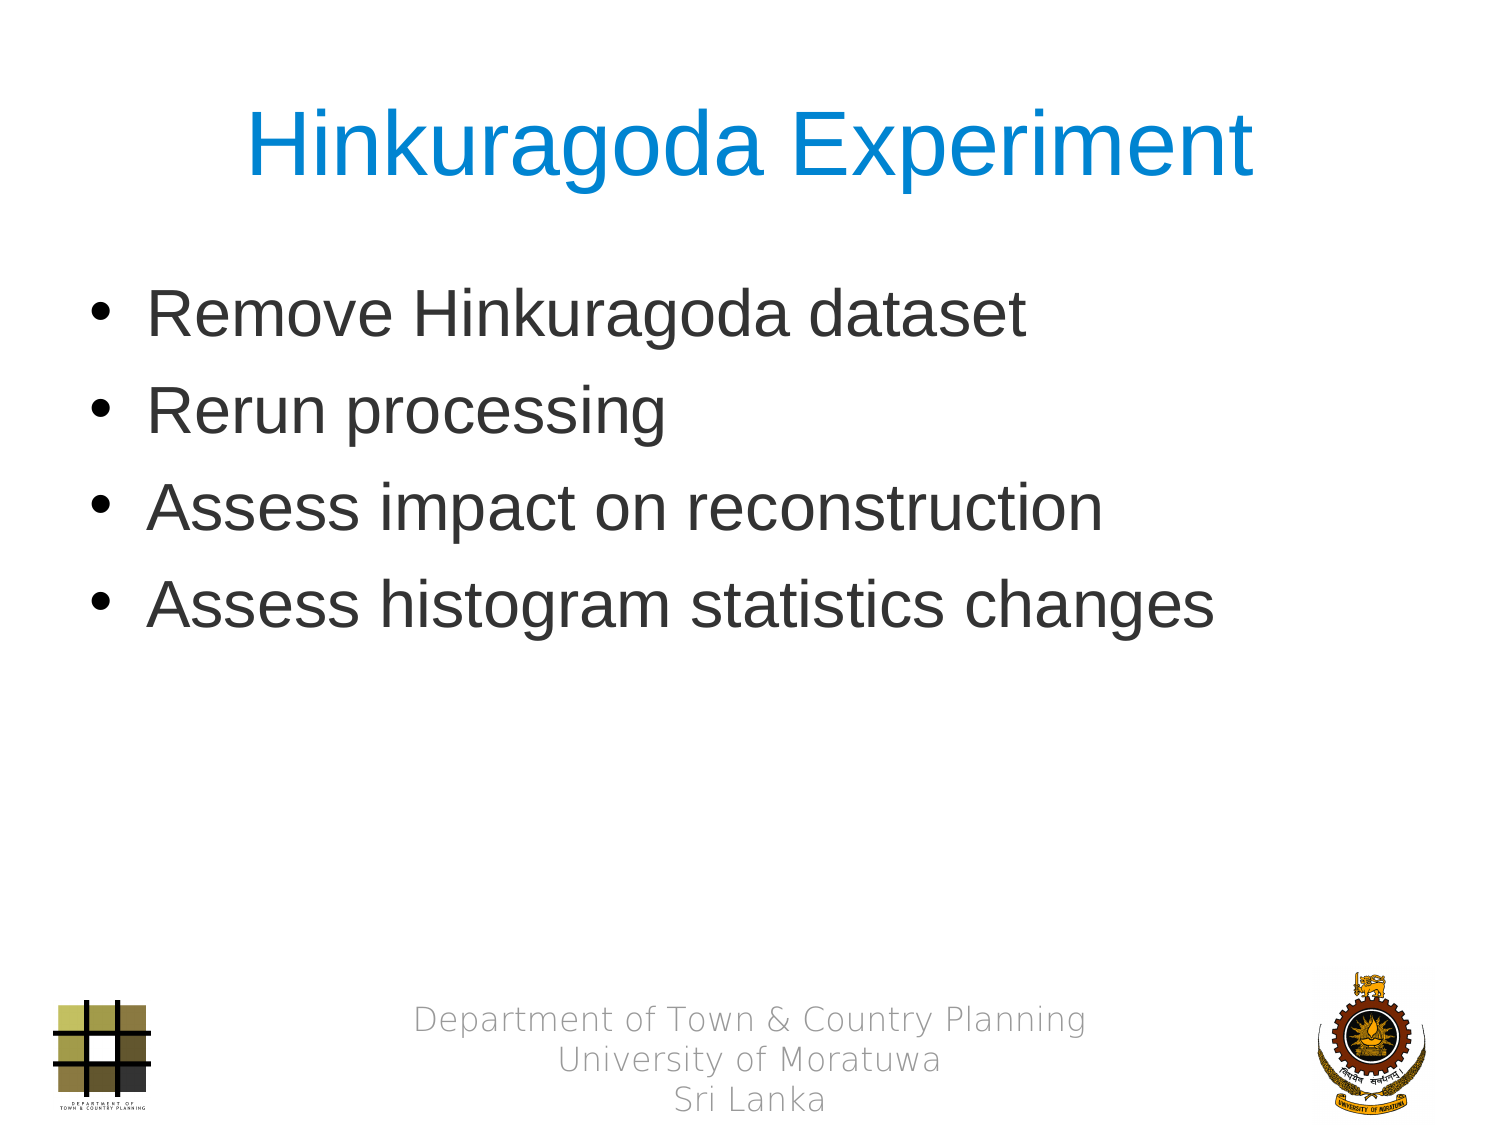

# Hinkuragoda Experiment
Remove Hinkuragoda dataset
Rerun processing
Assess impact on reconstruction
Assess histogram statistics changes